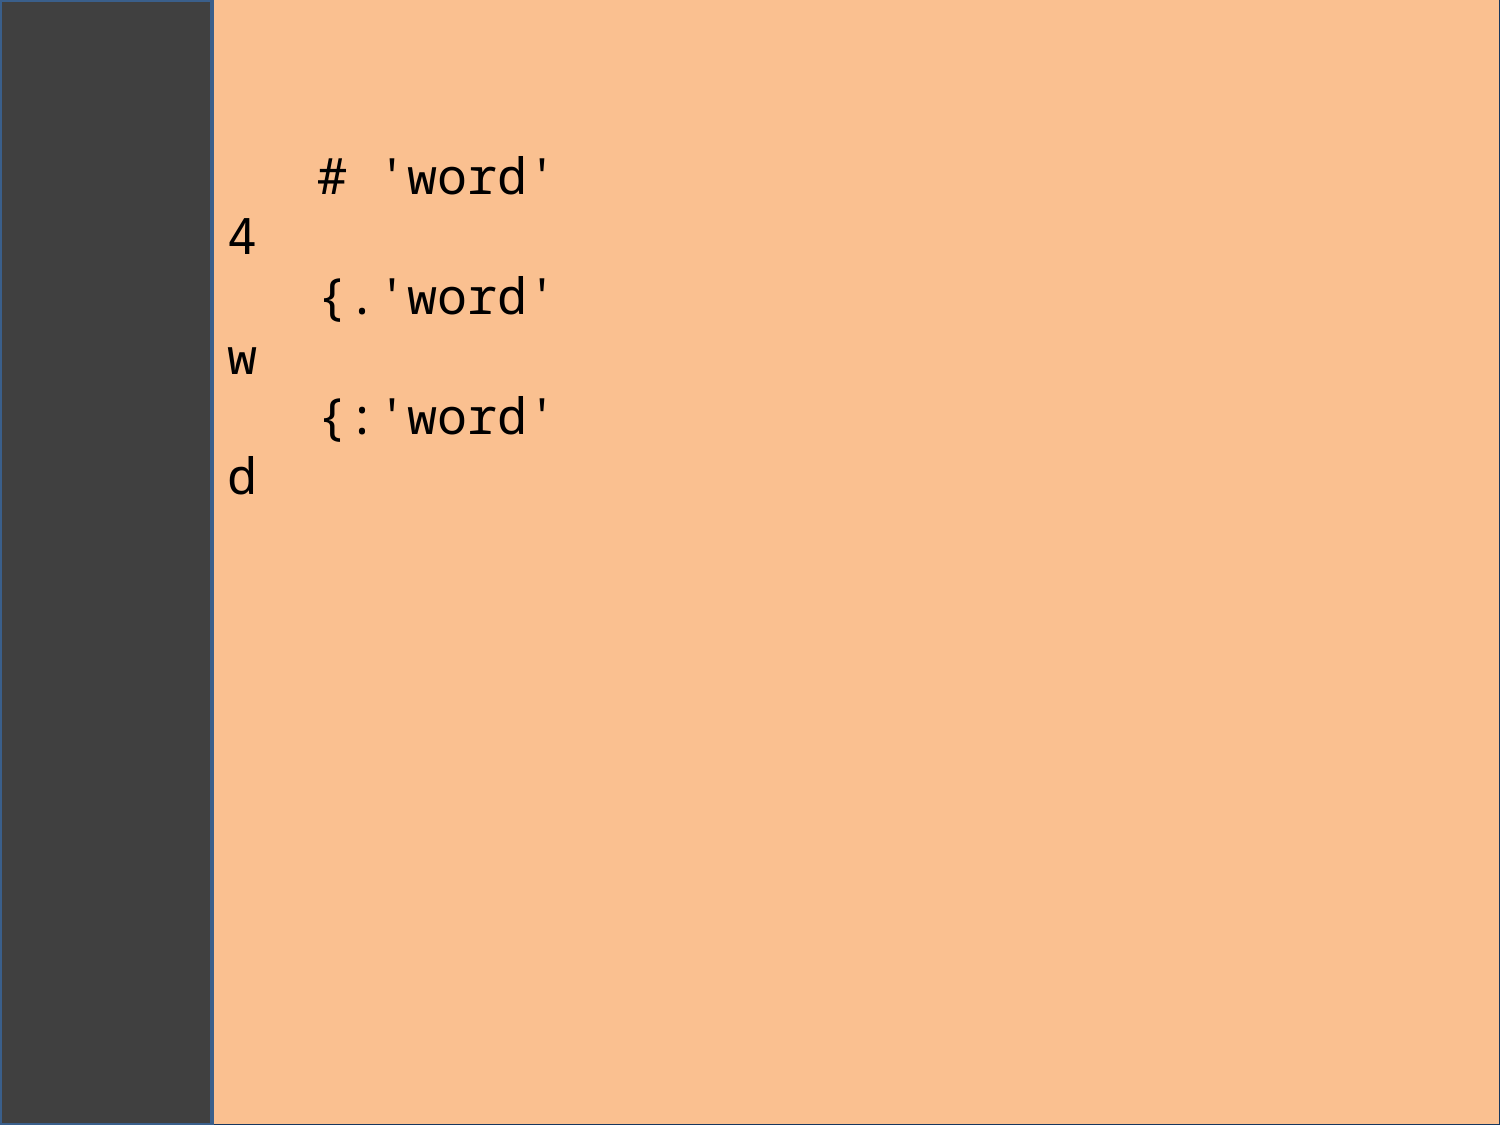

# 'word'
4
 {.'word'
w
 {:'word'
d